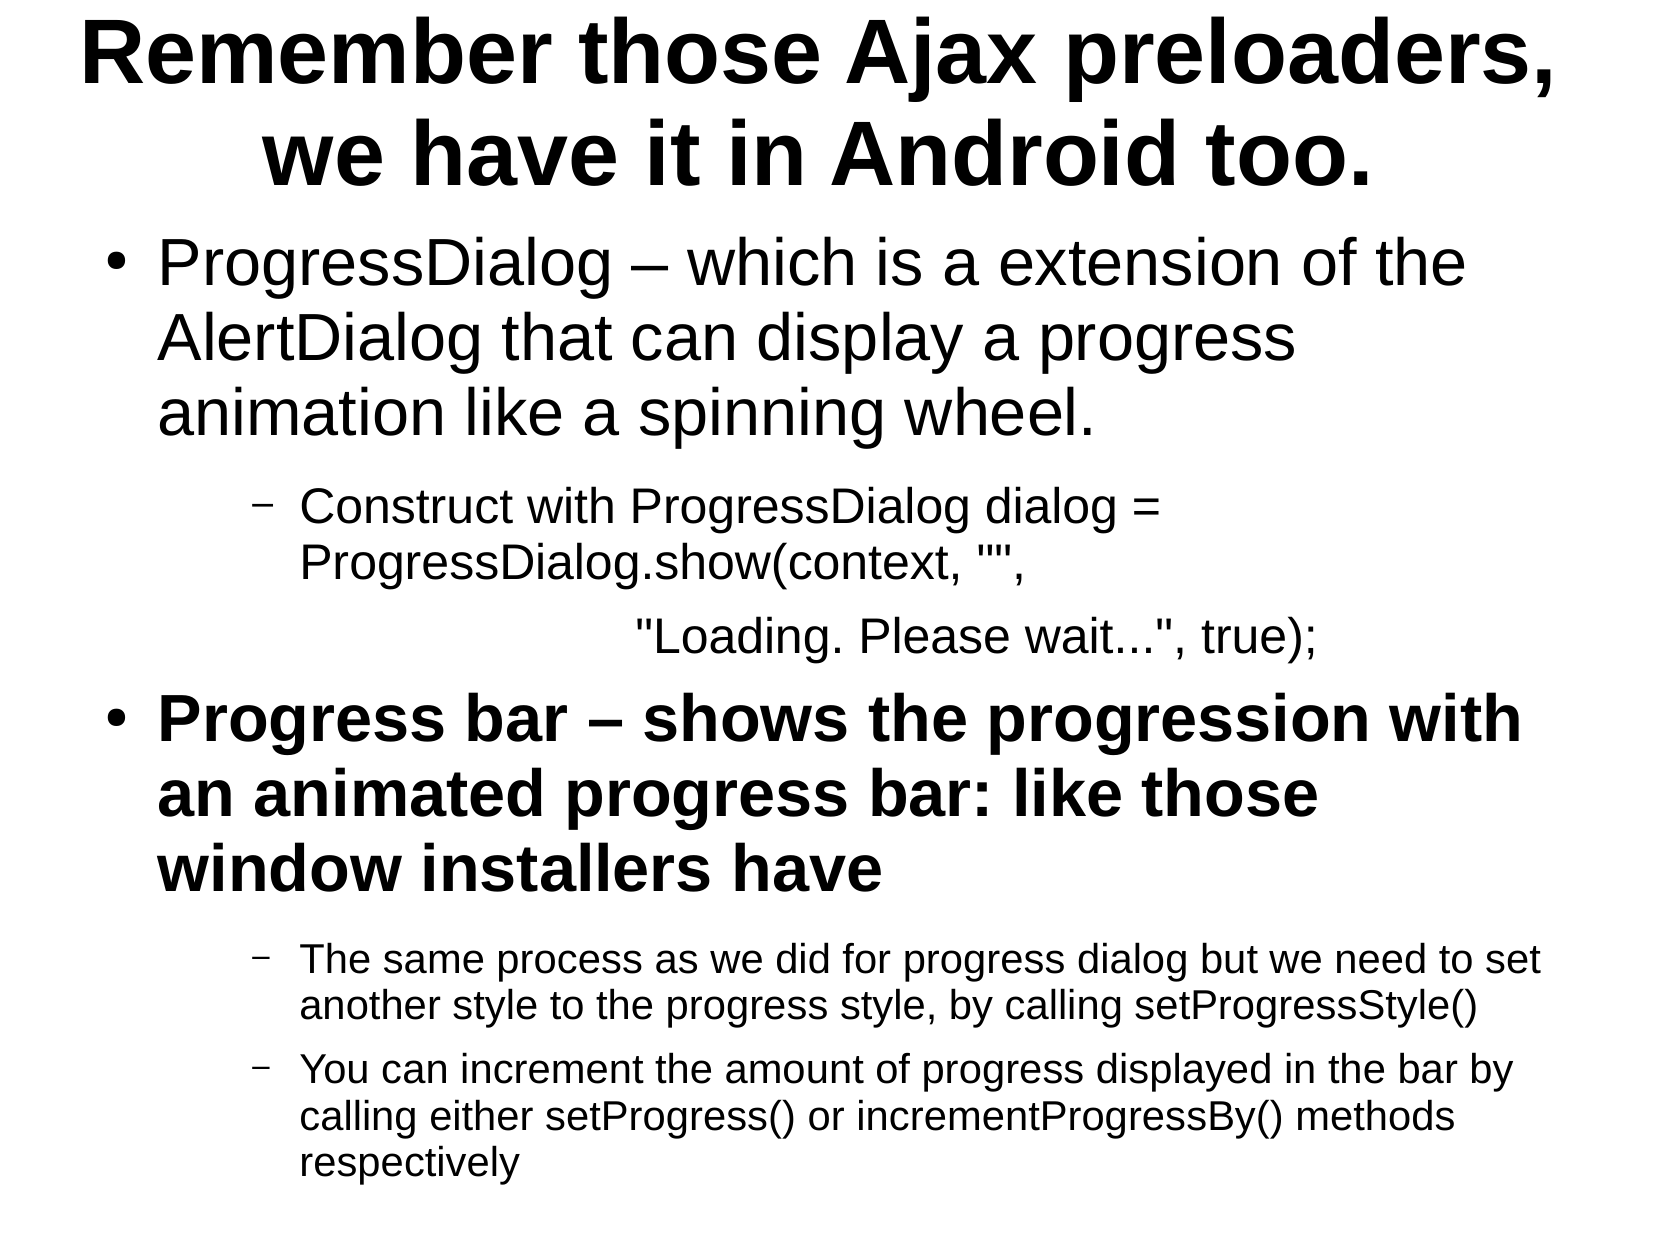

# Remember those Ajax preloaders, we have it in Android too.
ProgressDialog – which is a extension of the AlertDialog that can display a progress animation like a spinning wheel.
Construct with ProgressDialog dialog = ProgressDialog.show(context, "",
 "Loading. Please wait...", true);
Progress bar – shows the progression with an animated progress bar: like those window installers have
The same process as we did for progress dialog but we need to set another style to the progress style, by calling setProgressStyle()
You can increment the amount of progress displayed in the bar by calling either setProgress() or incrementProgressBy() methods respectively